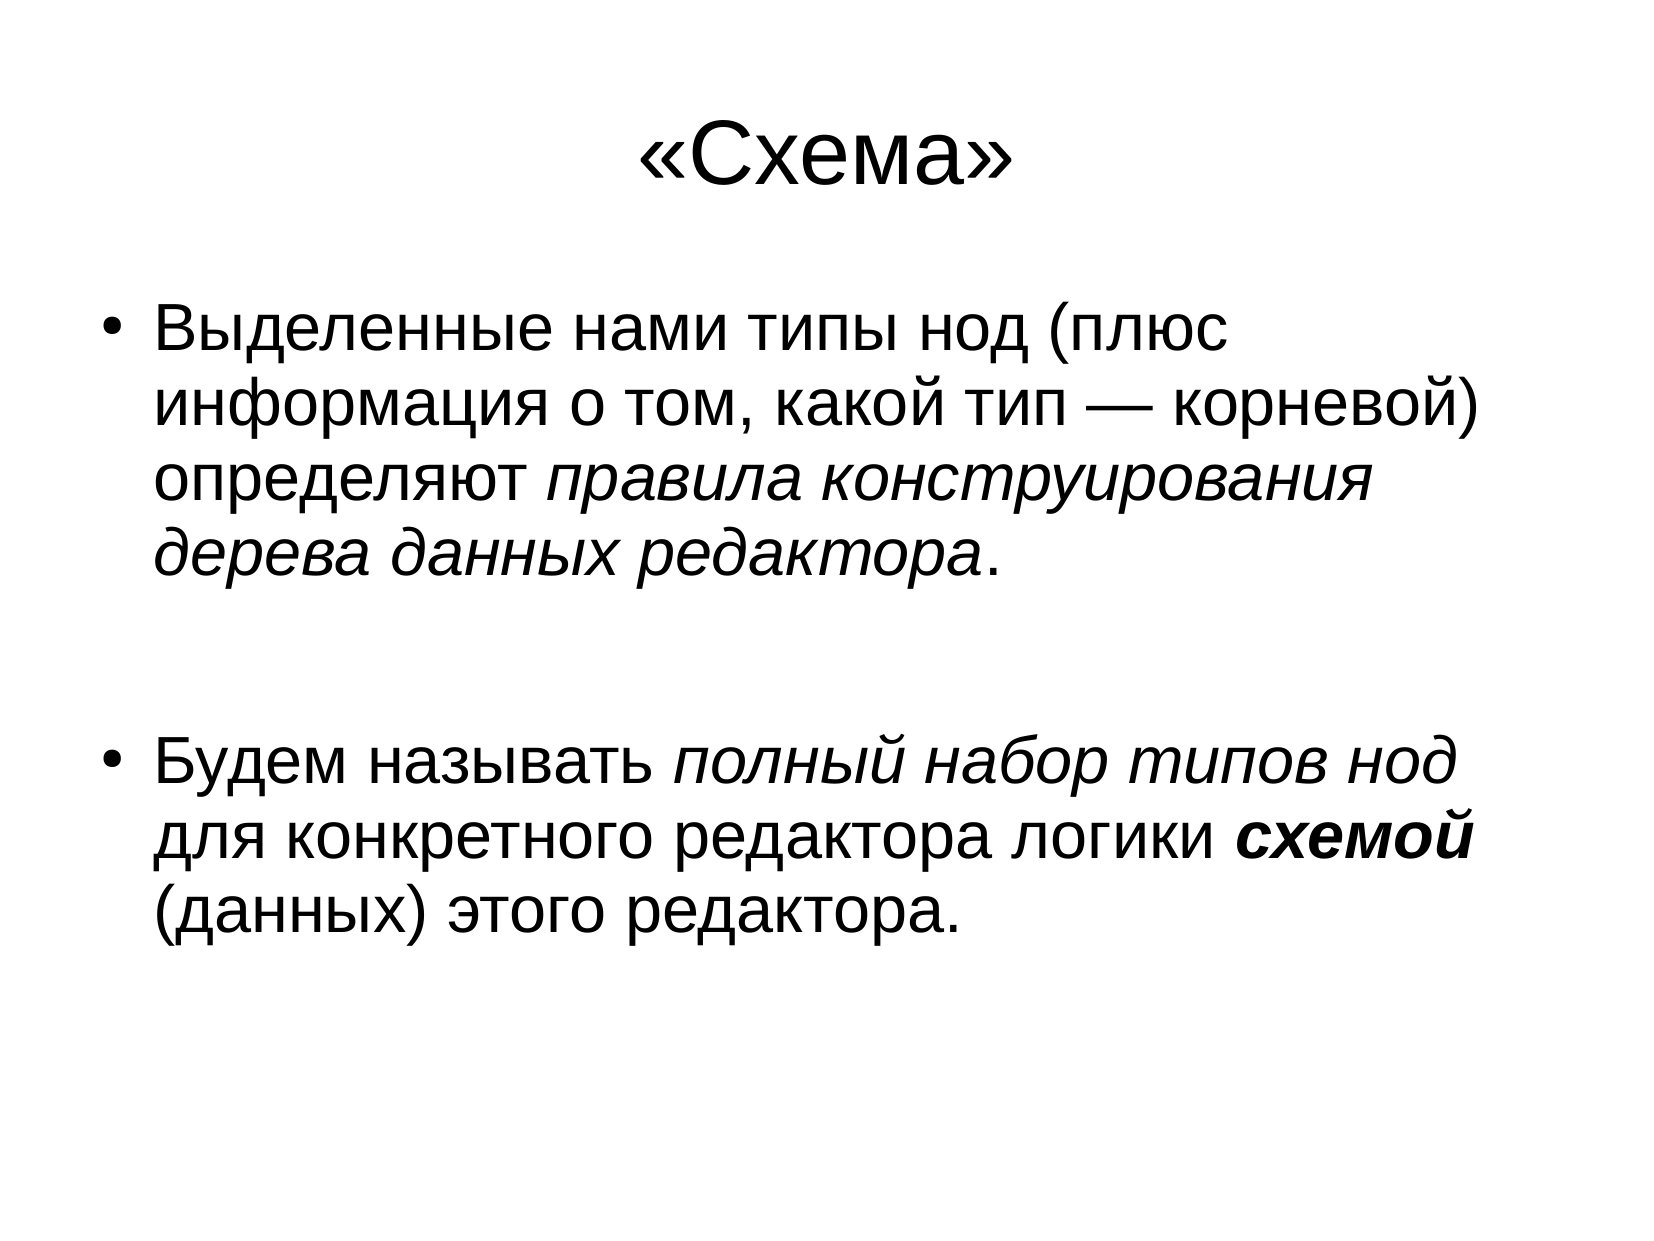

# «Схема»
Выделенные нами типы нод (плюс информация о том, какой тип — корневой) определяют правила конструирования дерева данных редактора.
Будем называть полный набор типов нод для конкретного редактора логики схемой (данных) этого редактора.